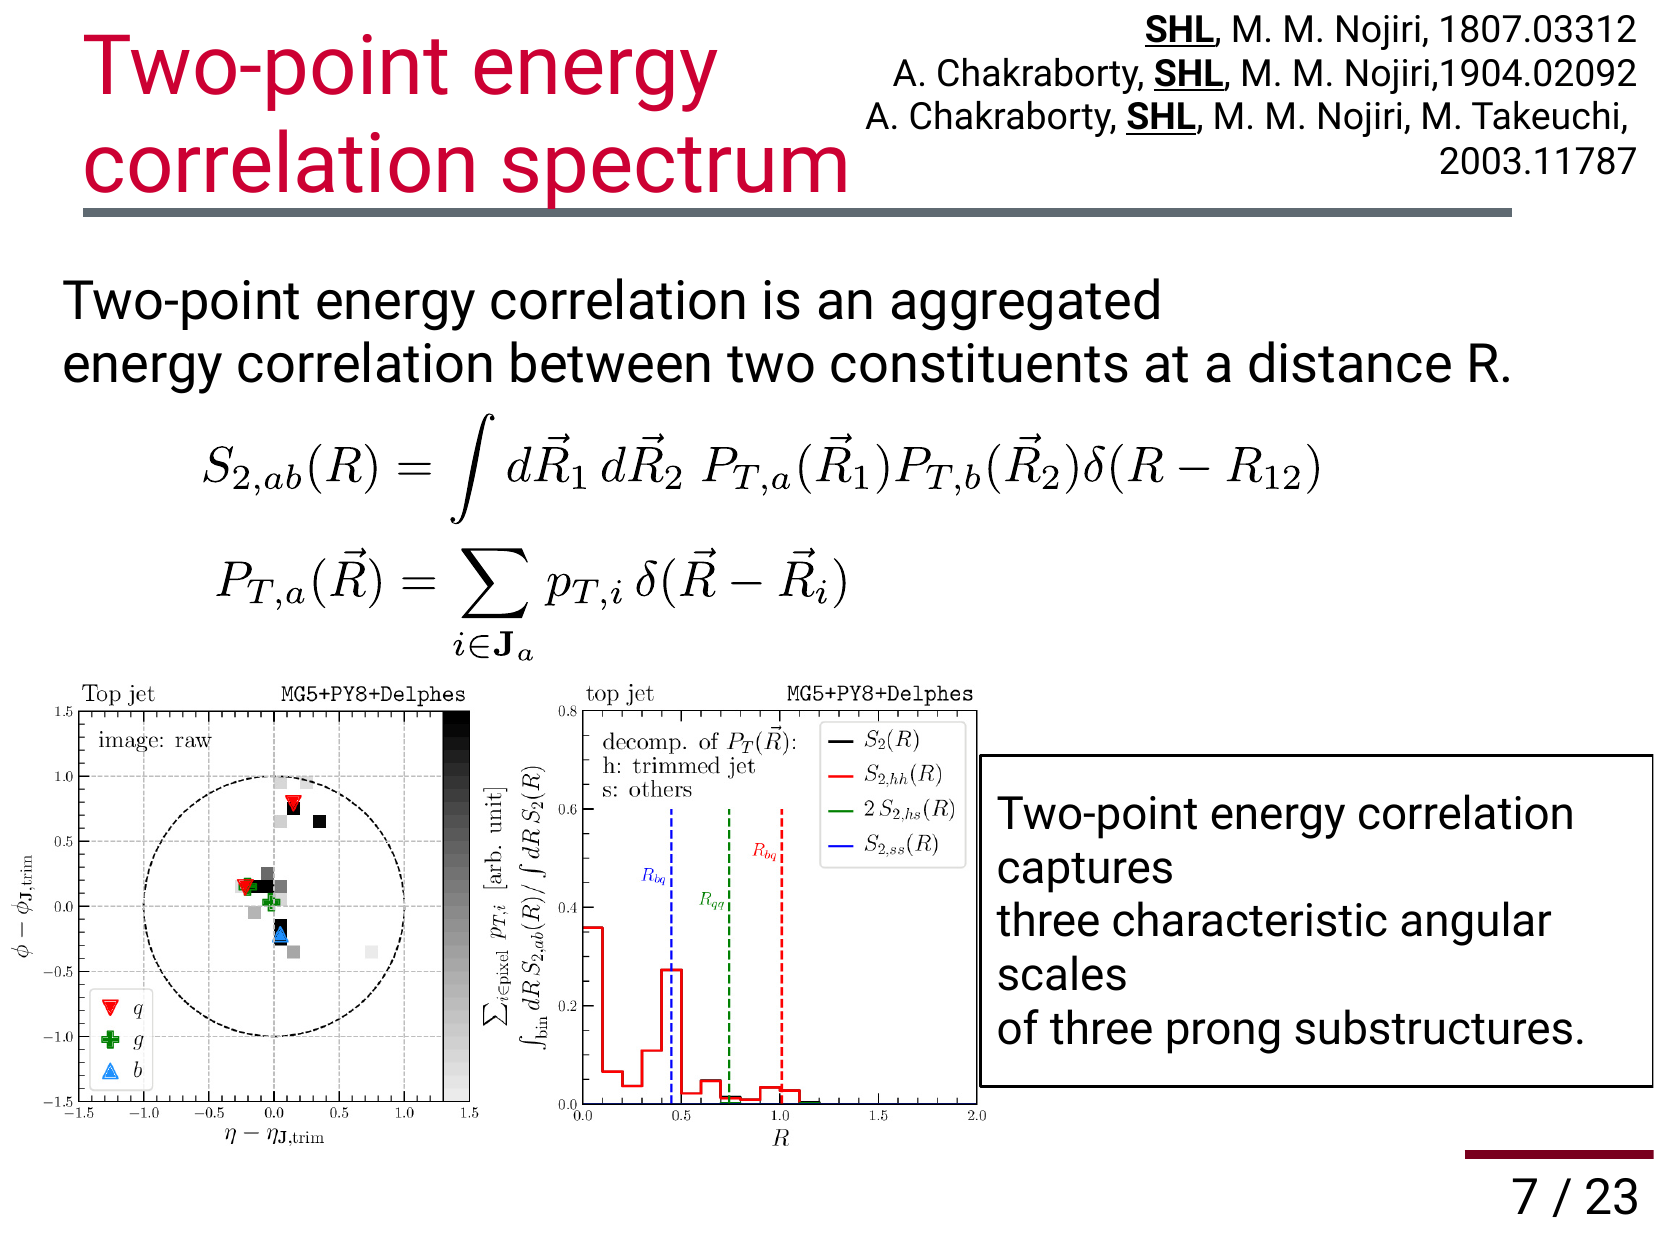

SHL, M. M. Nojiri, 1807.03312
A. Chakraborty, SHL, M. M. Nojiri,1904.02092
A. Chakraborty, SHL, M. M. Nojiri, M. Takeuchi,
2003.11787
# Two-point energy correlation spectrum
Two-point energy correlation is an aggregated
energy correlation between two constituents at a distance R.
Two-point energy correlation
captures
three characteristic angular
scales
of three prong substructures.
7